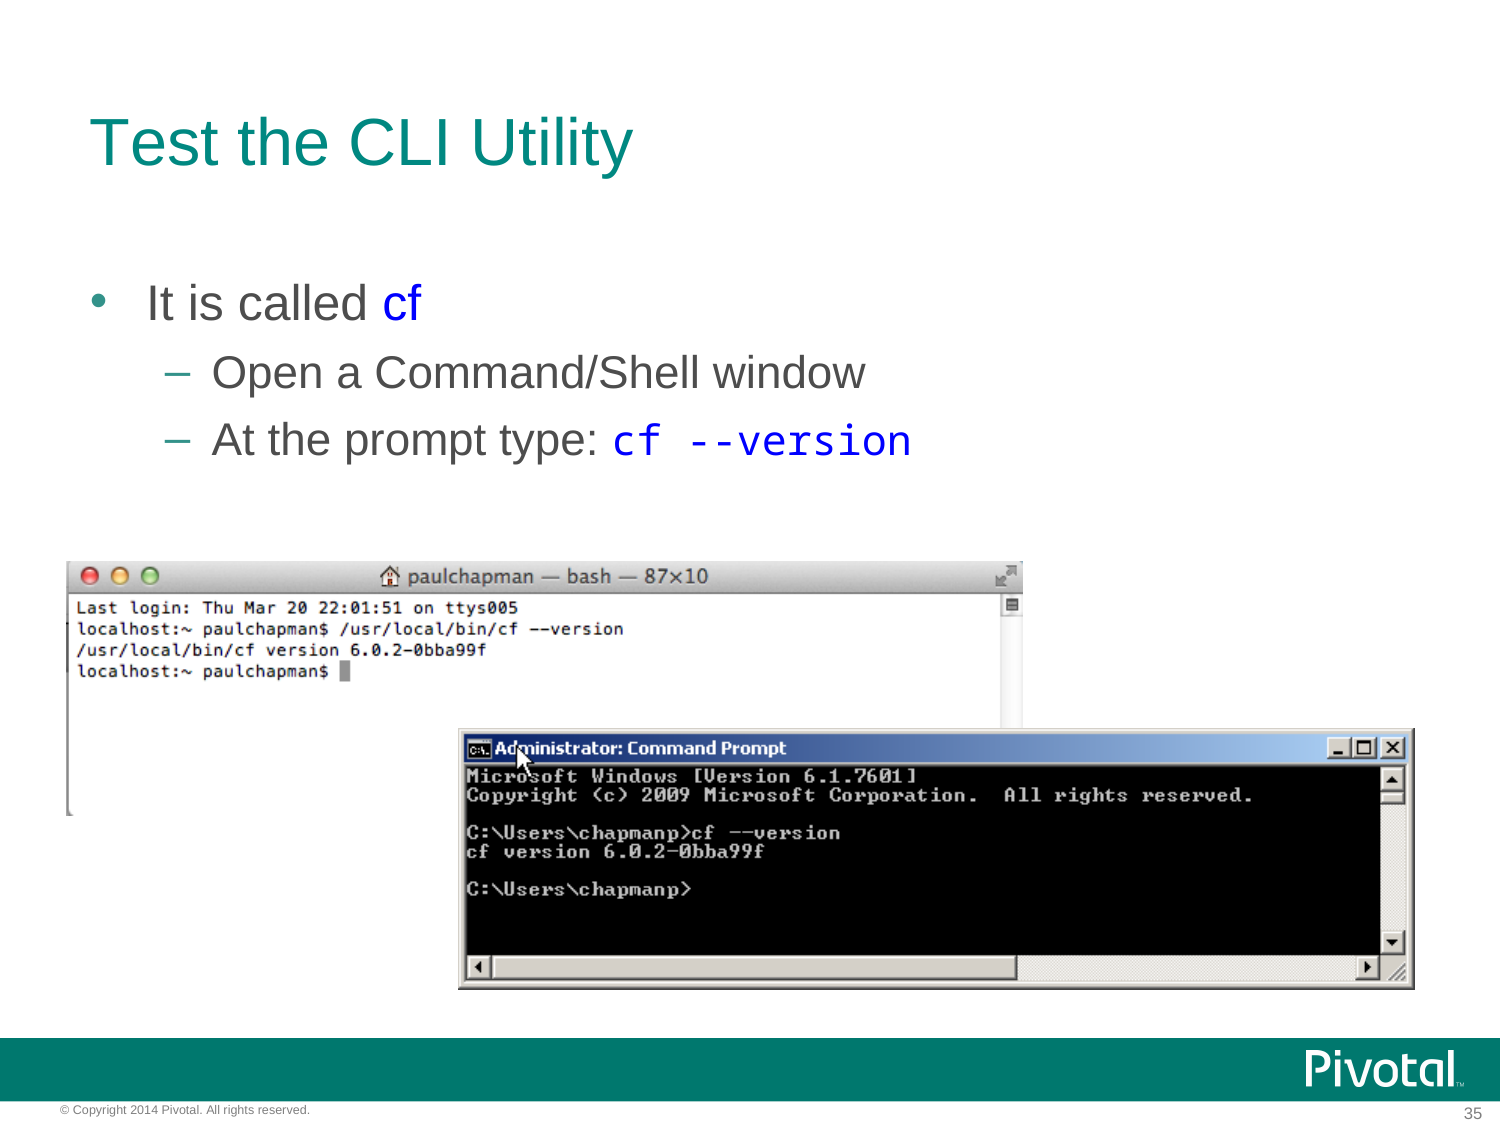

# Test the CLI Utility
It is called cf
Open a Command/Shell window
At the prompt type: cf --version